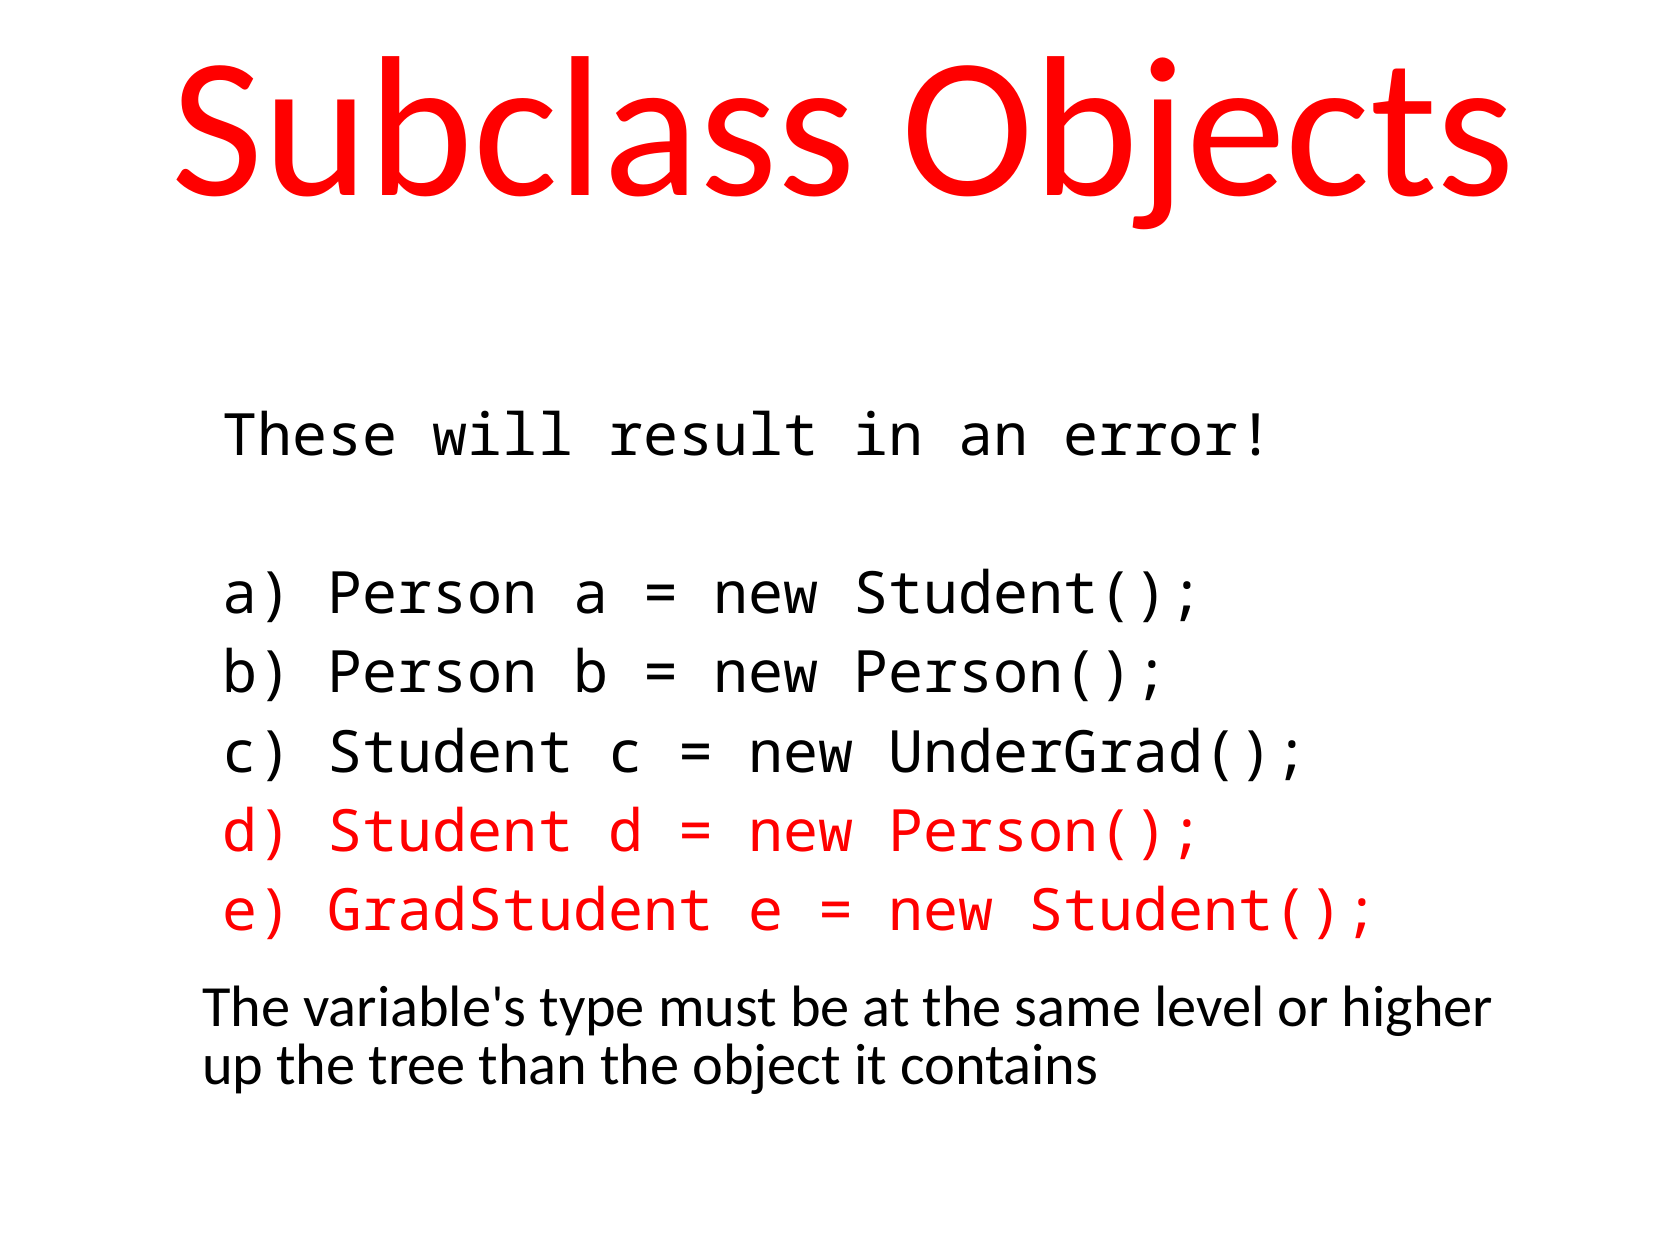

Subclass Objects
These will result in an error!
a) Person a = new Student();
b) Person b = new Person();
c) Student c = new UnderGrad();
d) Student d = new Person();
e) GradStudent e = new Student();
The variable's type must be at the same level or higher up the tree than the object it contains